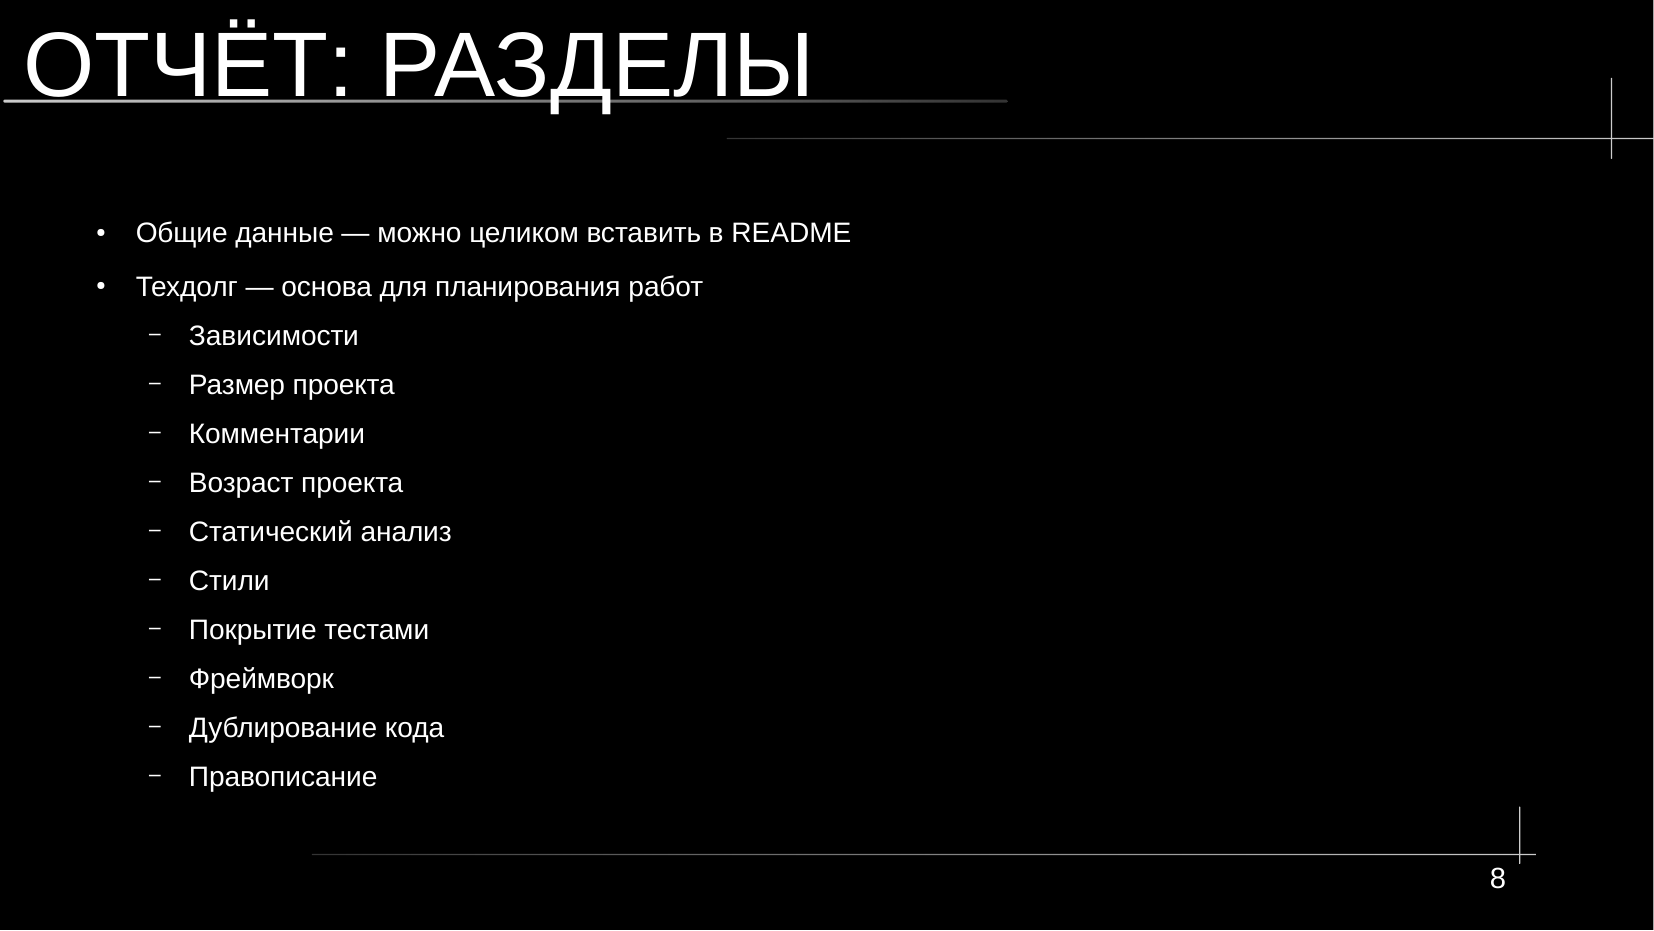

# ОТЧЁТ: РАЗДЕЛЫ
Общие данные — можно целиком вставить в README
Техдолг — основа для планирования работ
Зависимости
Размер проекта
Комментарии
Возраст проекта
Статический анализ
Стили
Покрытие тестами
Фреймворк
Дублирование кода
Правописание
8